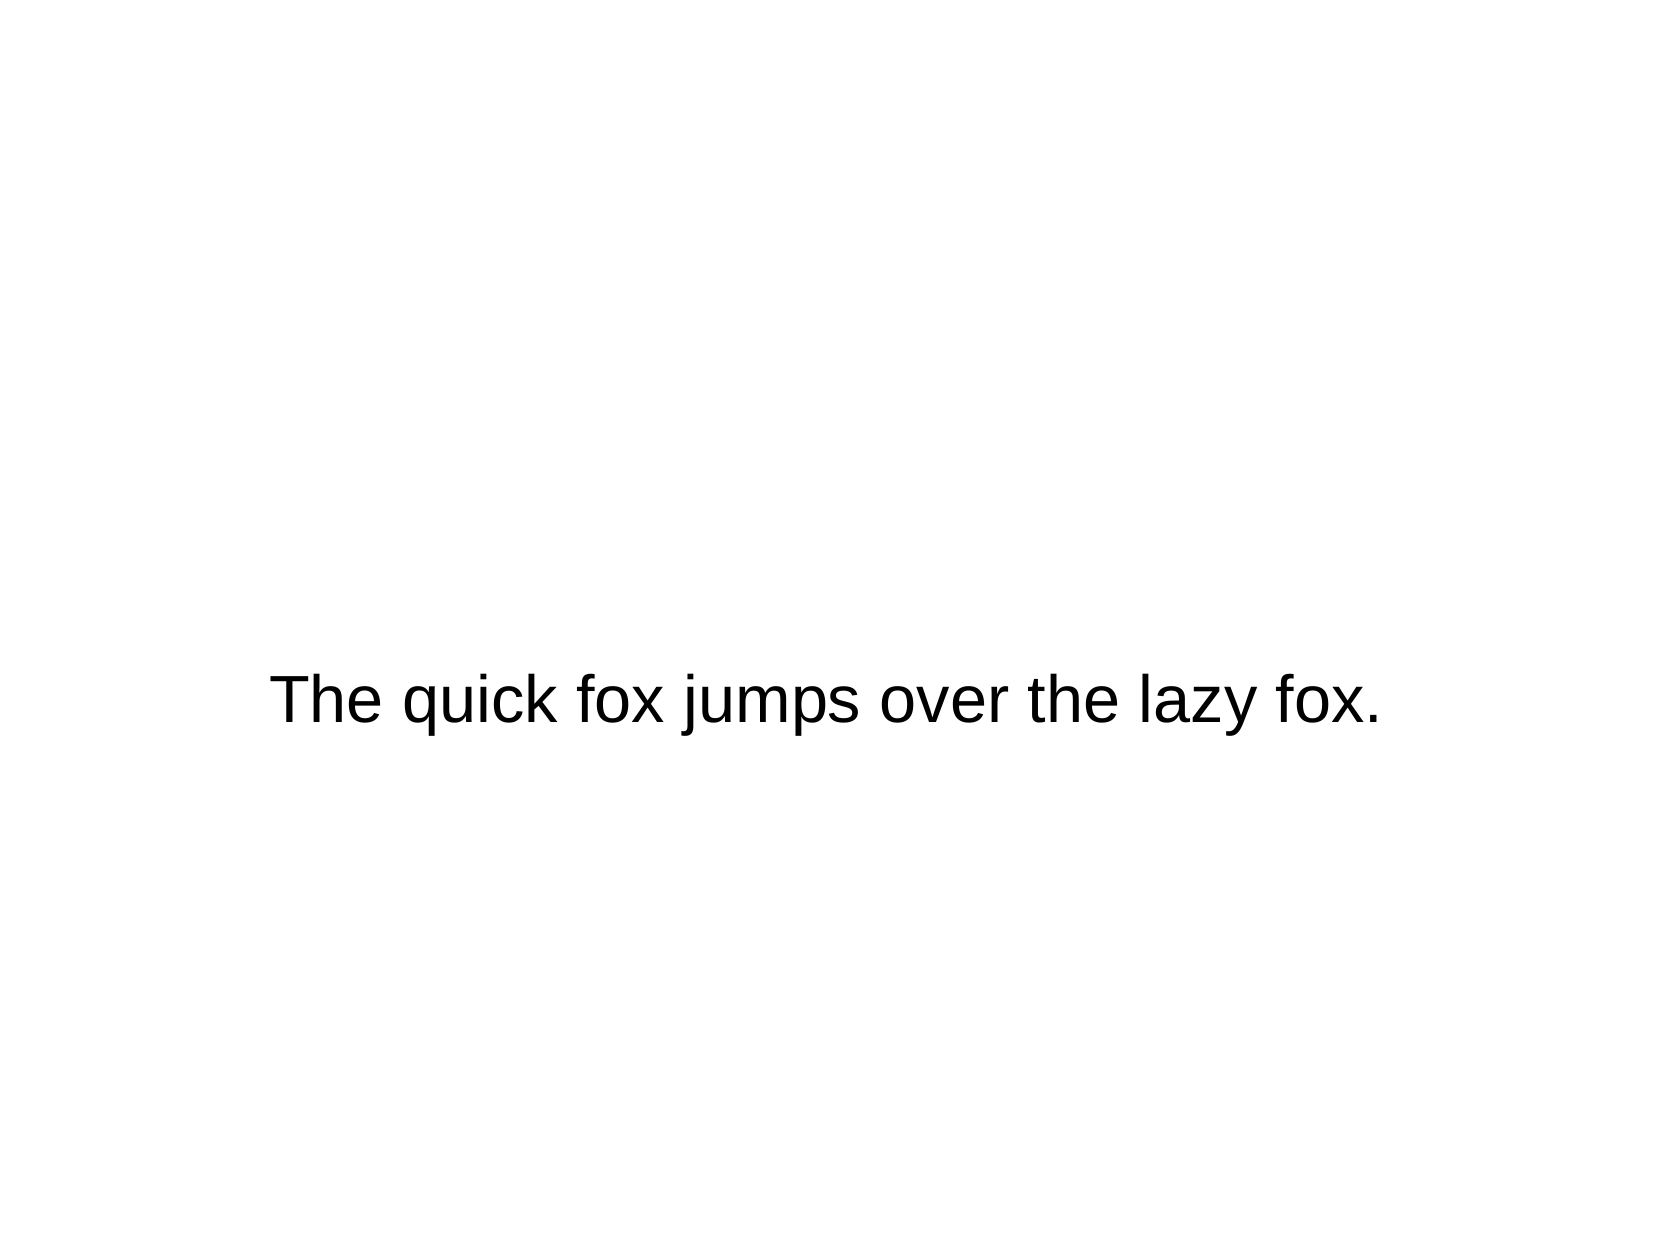

#
The quick fox jumps over the lazy fox.